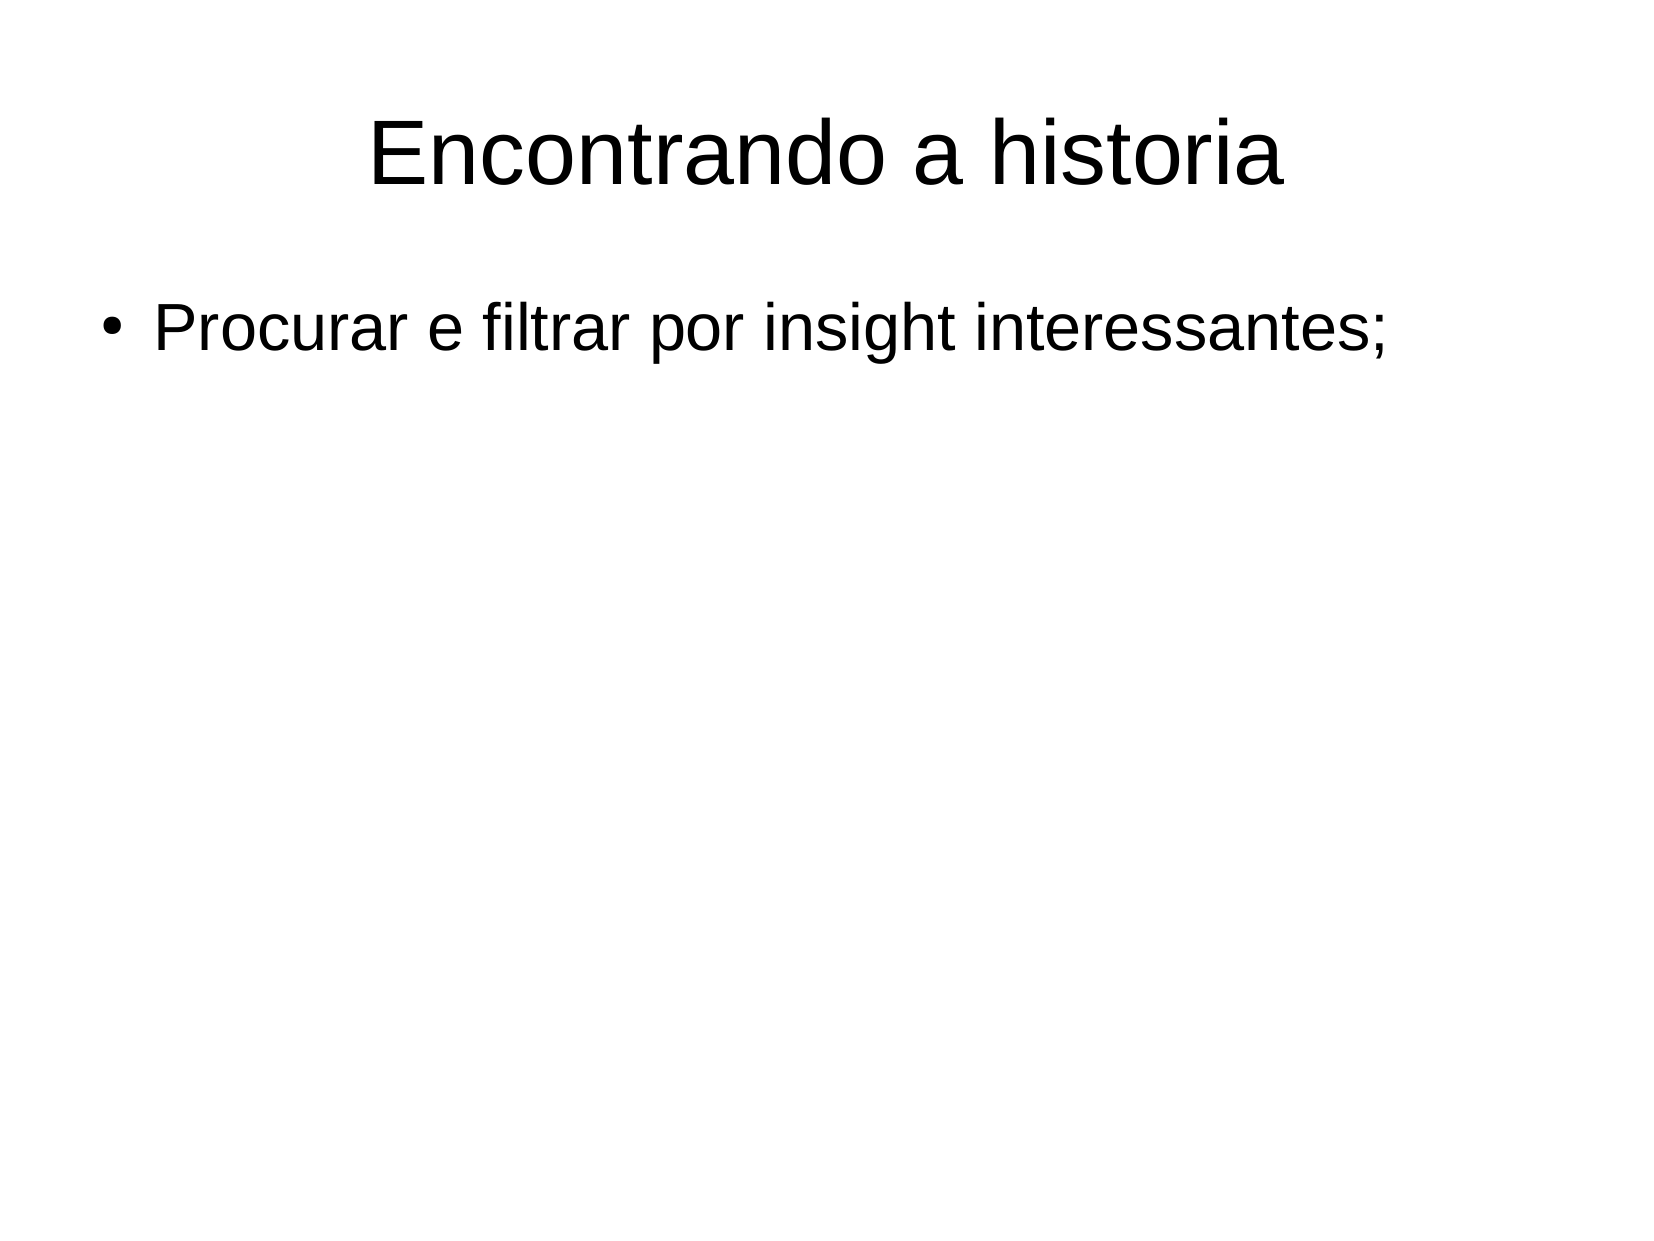

# Encontrando a historia
Procurar e filtrar por insight interessantes;